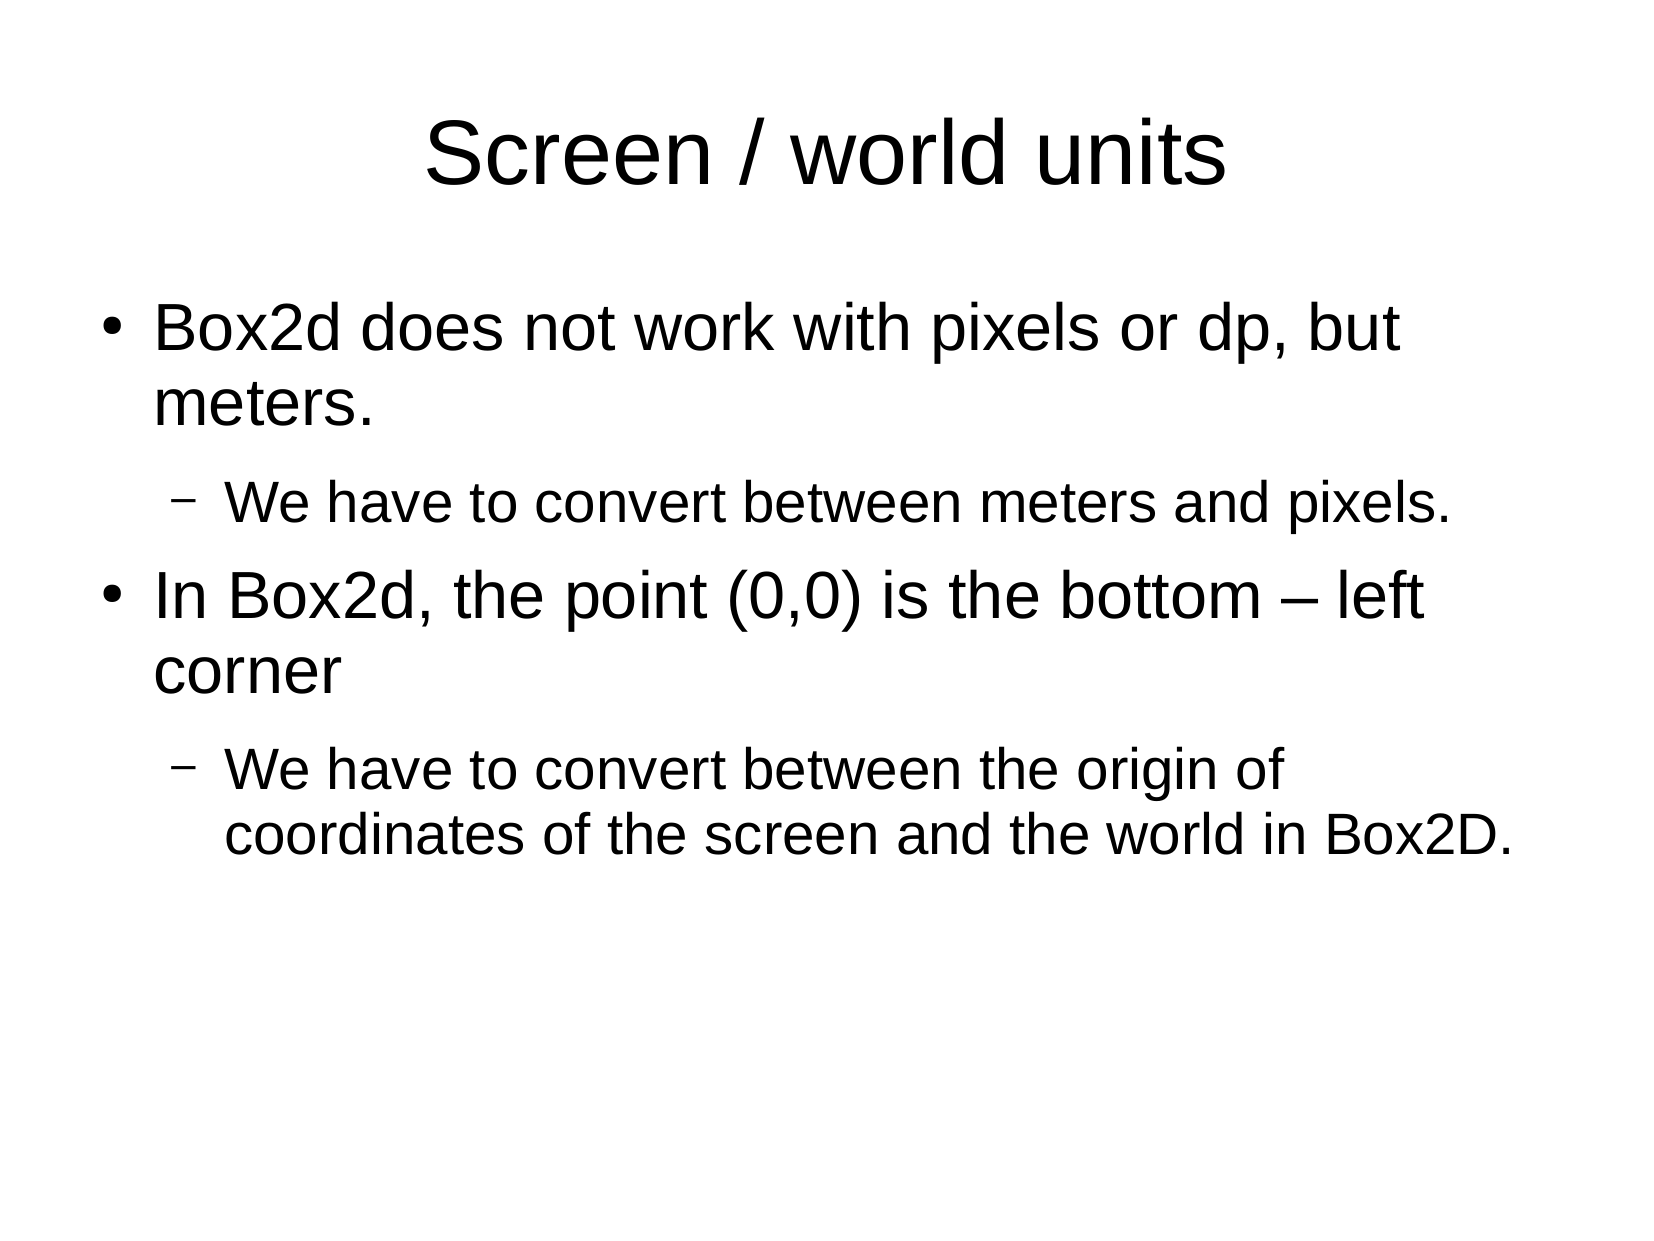

# Screen / world units
Box2d does not work with pixels or dp, but meters.
We have to convert between meters and pixels.
In Box2d, the point (0,0) is the bottom – left corner
We have to convert between the origin of coordinates of the screen and the world in Box2D.